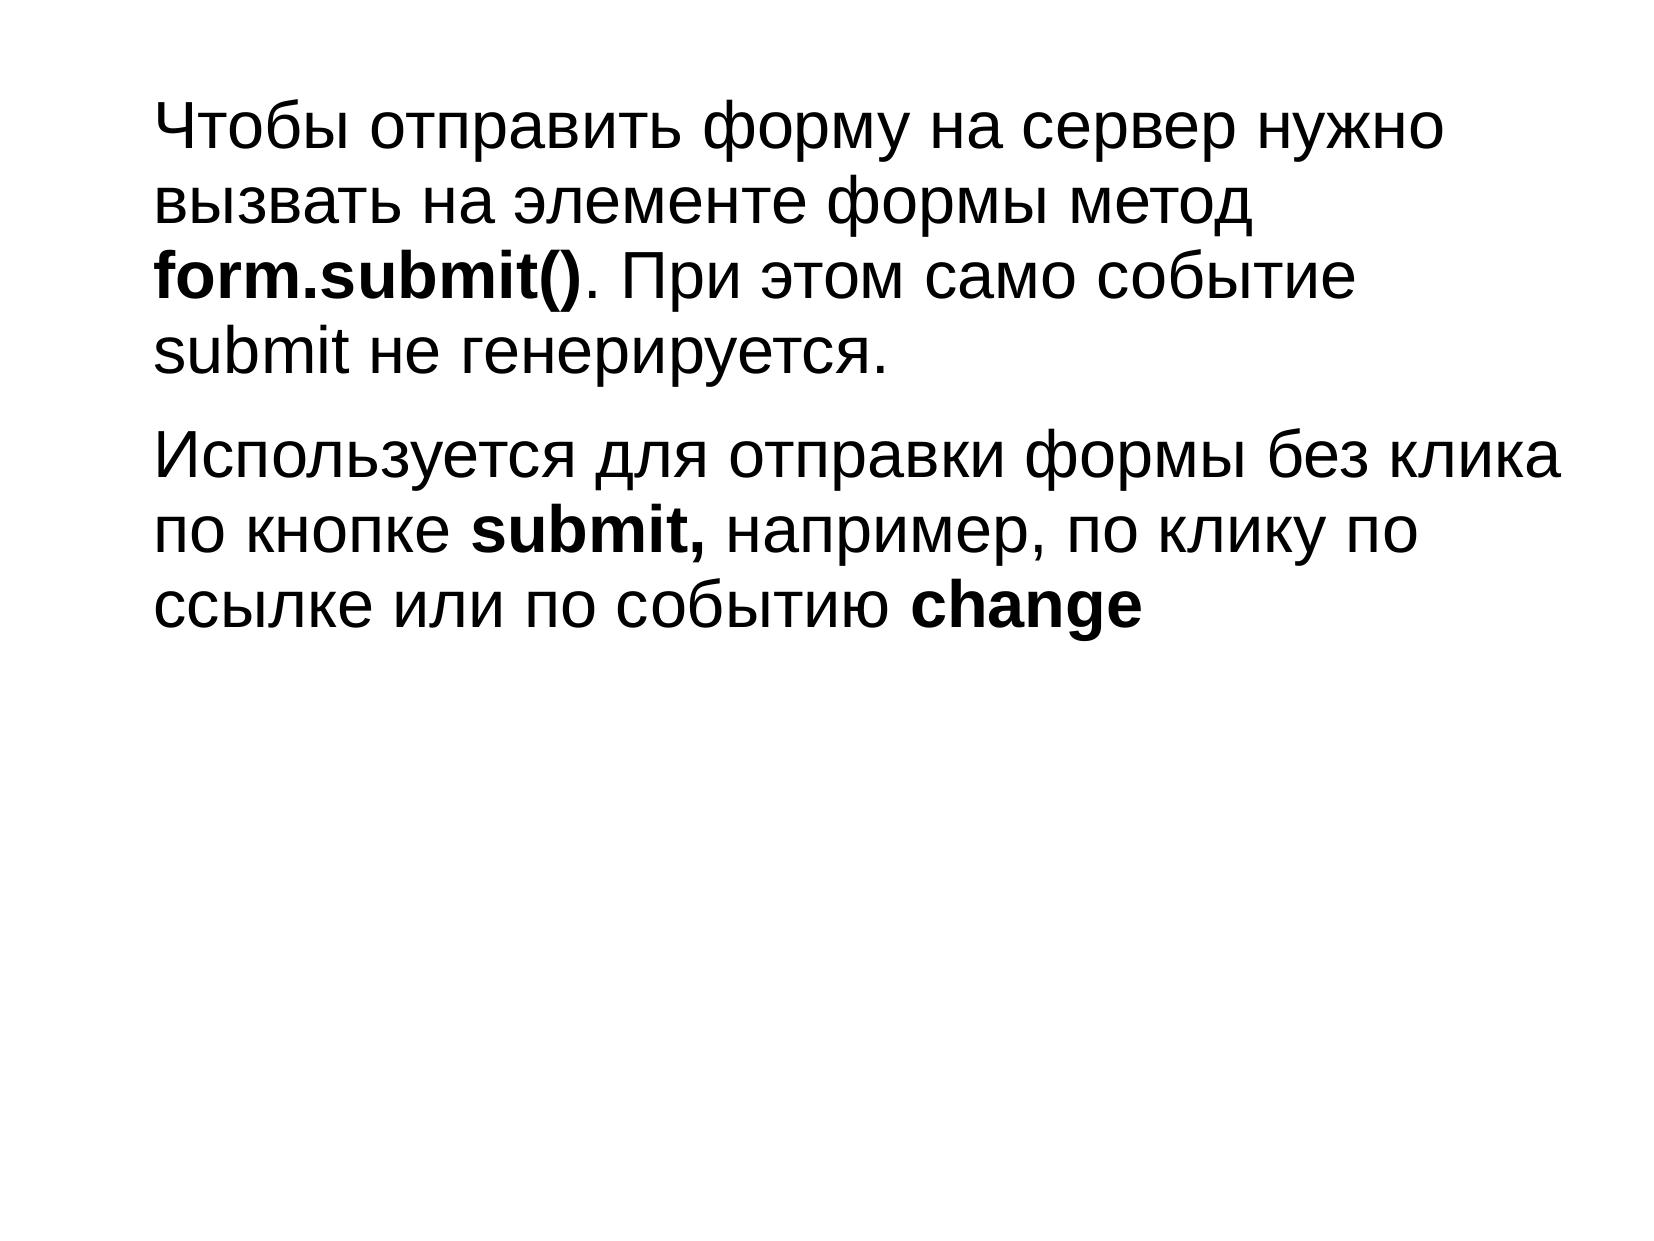

# Чтобы отправить форму на сервер нужно вызвать на элементе формы метод form.submit(). При этом само событие submit не генерируется.
Используется для отправки формы без клика по кнопке submit, например, по клику по ссылке или по событию change